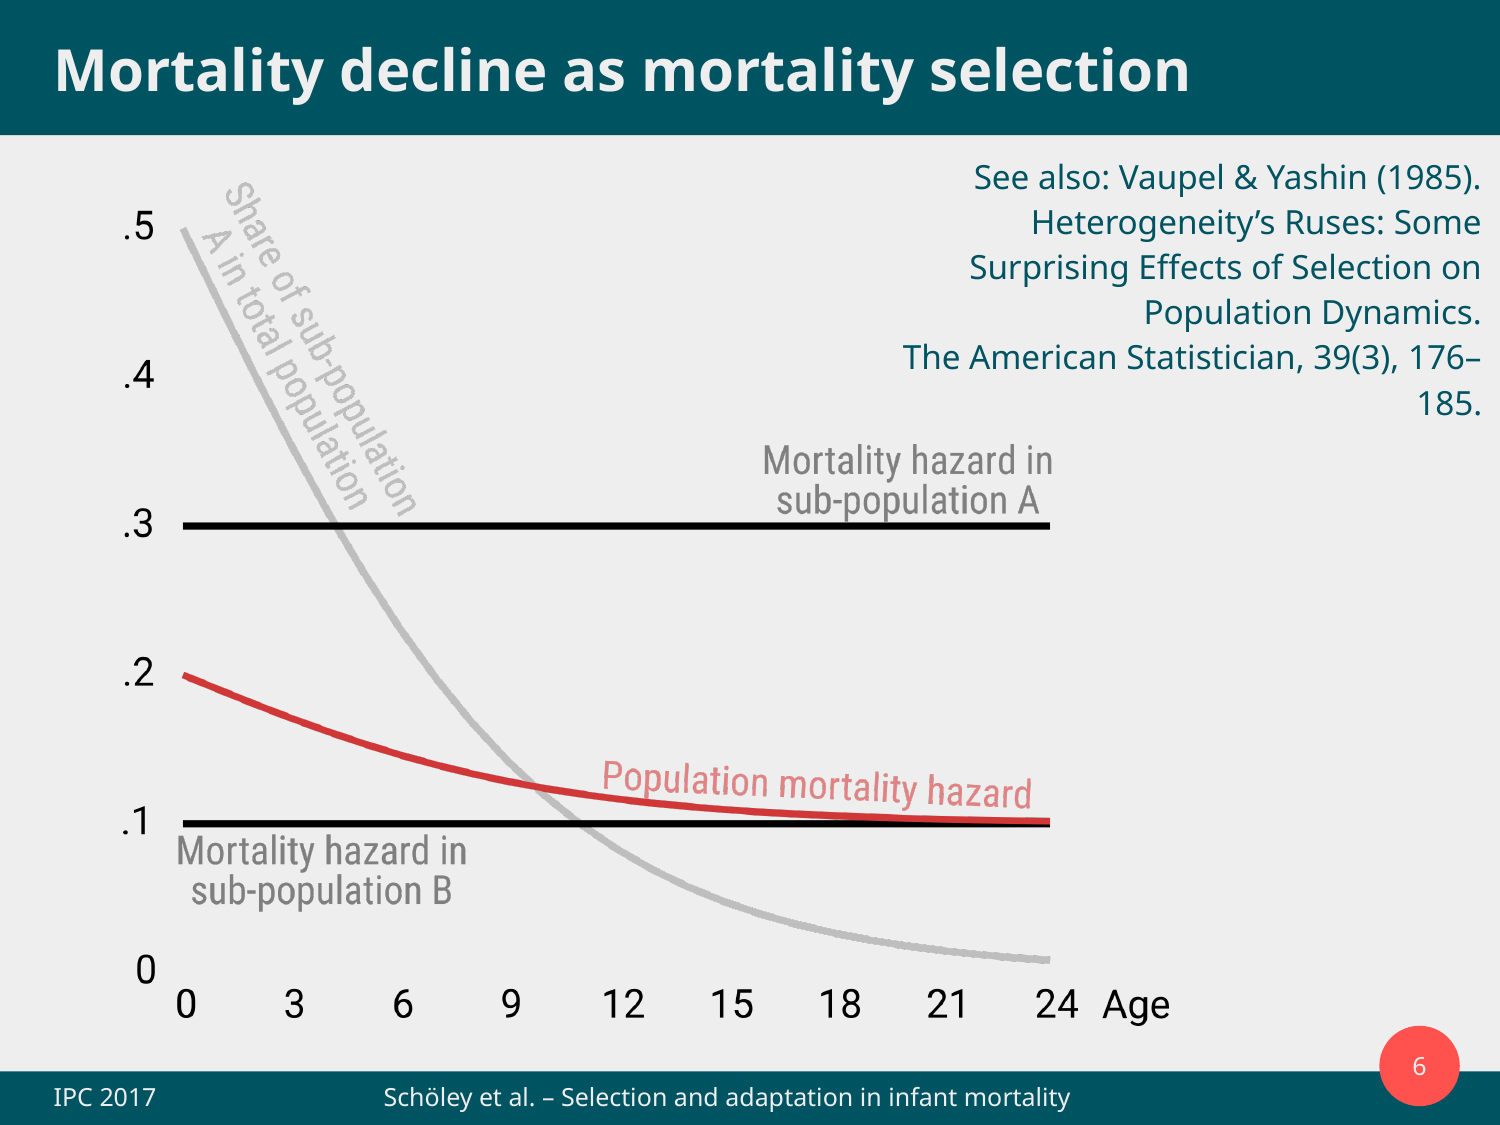

# Mortality decline as mortality selection
See also: Vaupel & Yashin (1985). Heterogeneity’s Ruses: Some Surprising Effects of Selection on Population Dynamics.
The American Statistician, 39(3), 176–185.
6
IPC 2017
Schöley et al. – Selection and adaptation in infant mortality